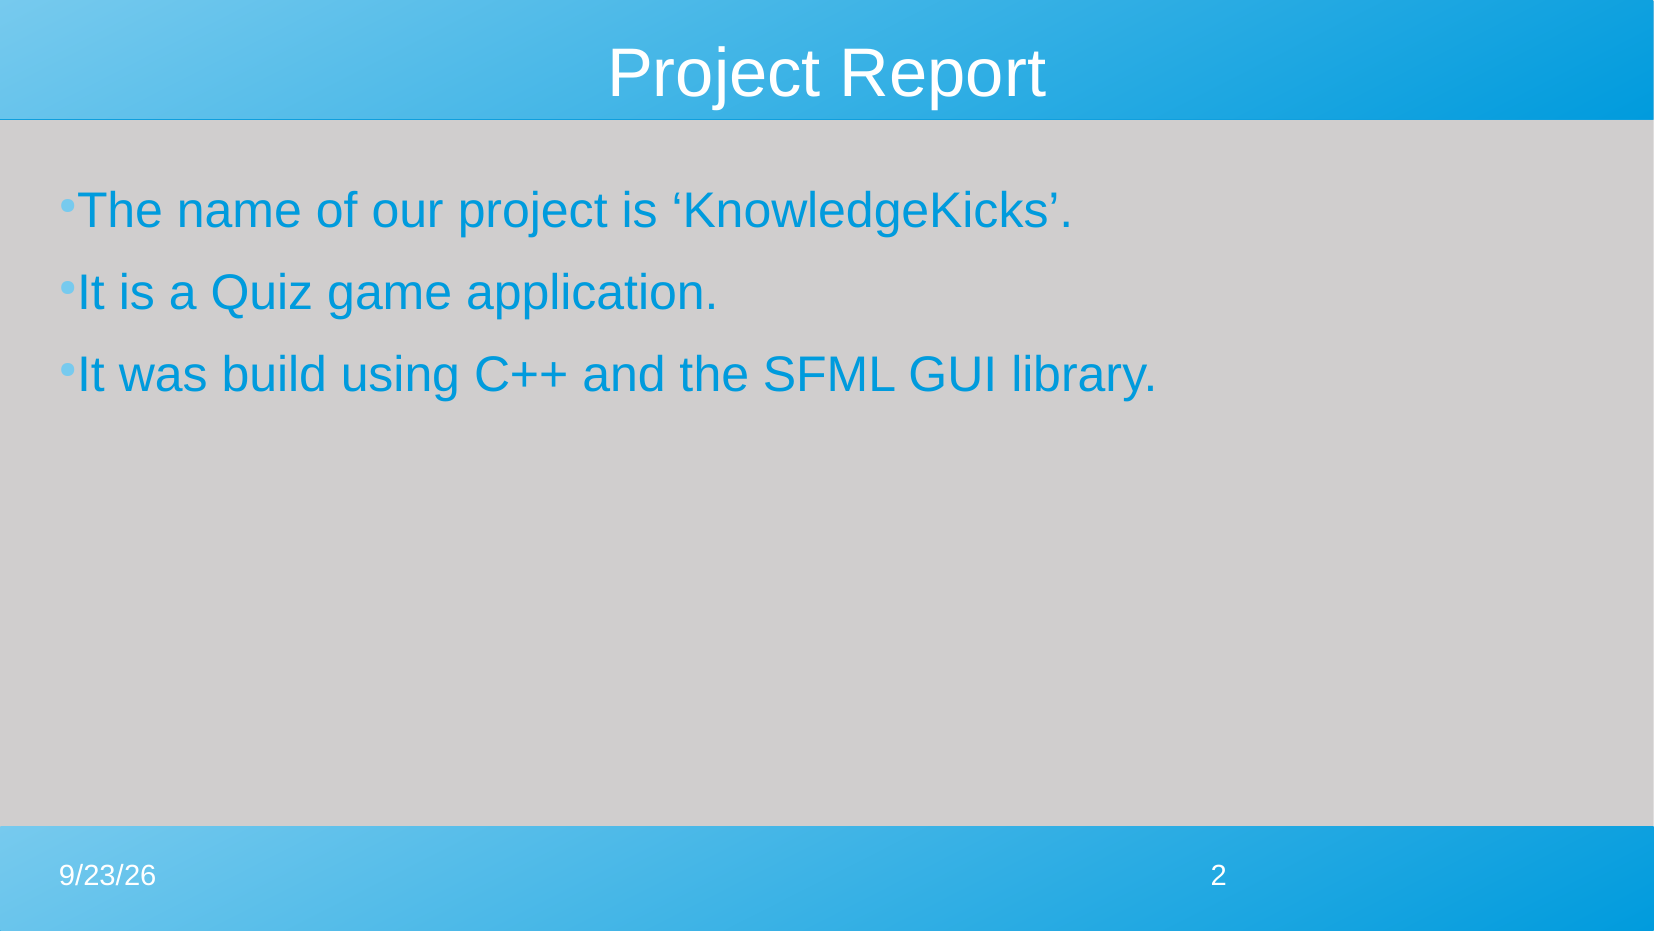

# Project Report
The name of our project is ‘KnowledgeKicks’.
It is a Quiz game application.
It was build using C++ and the SFML GUI library.